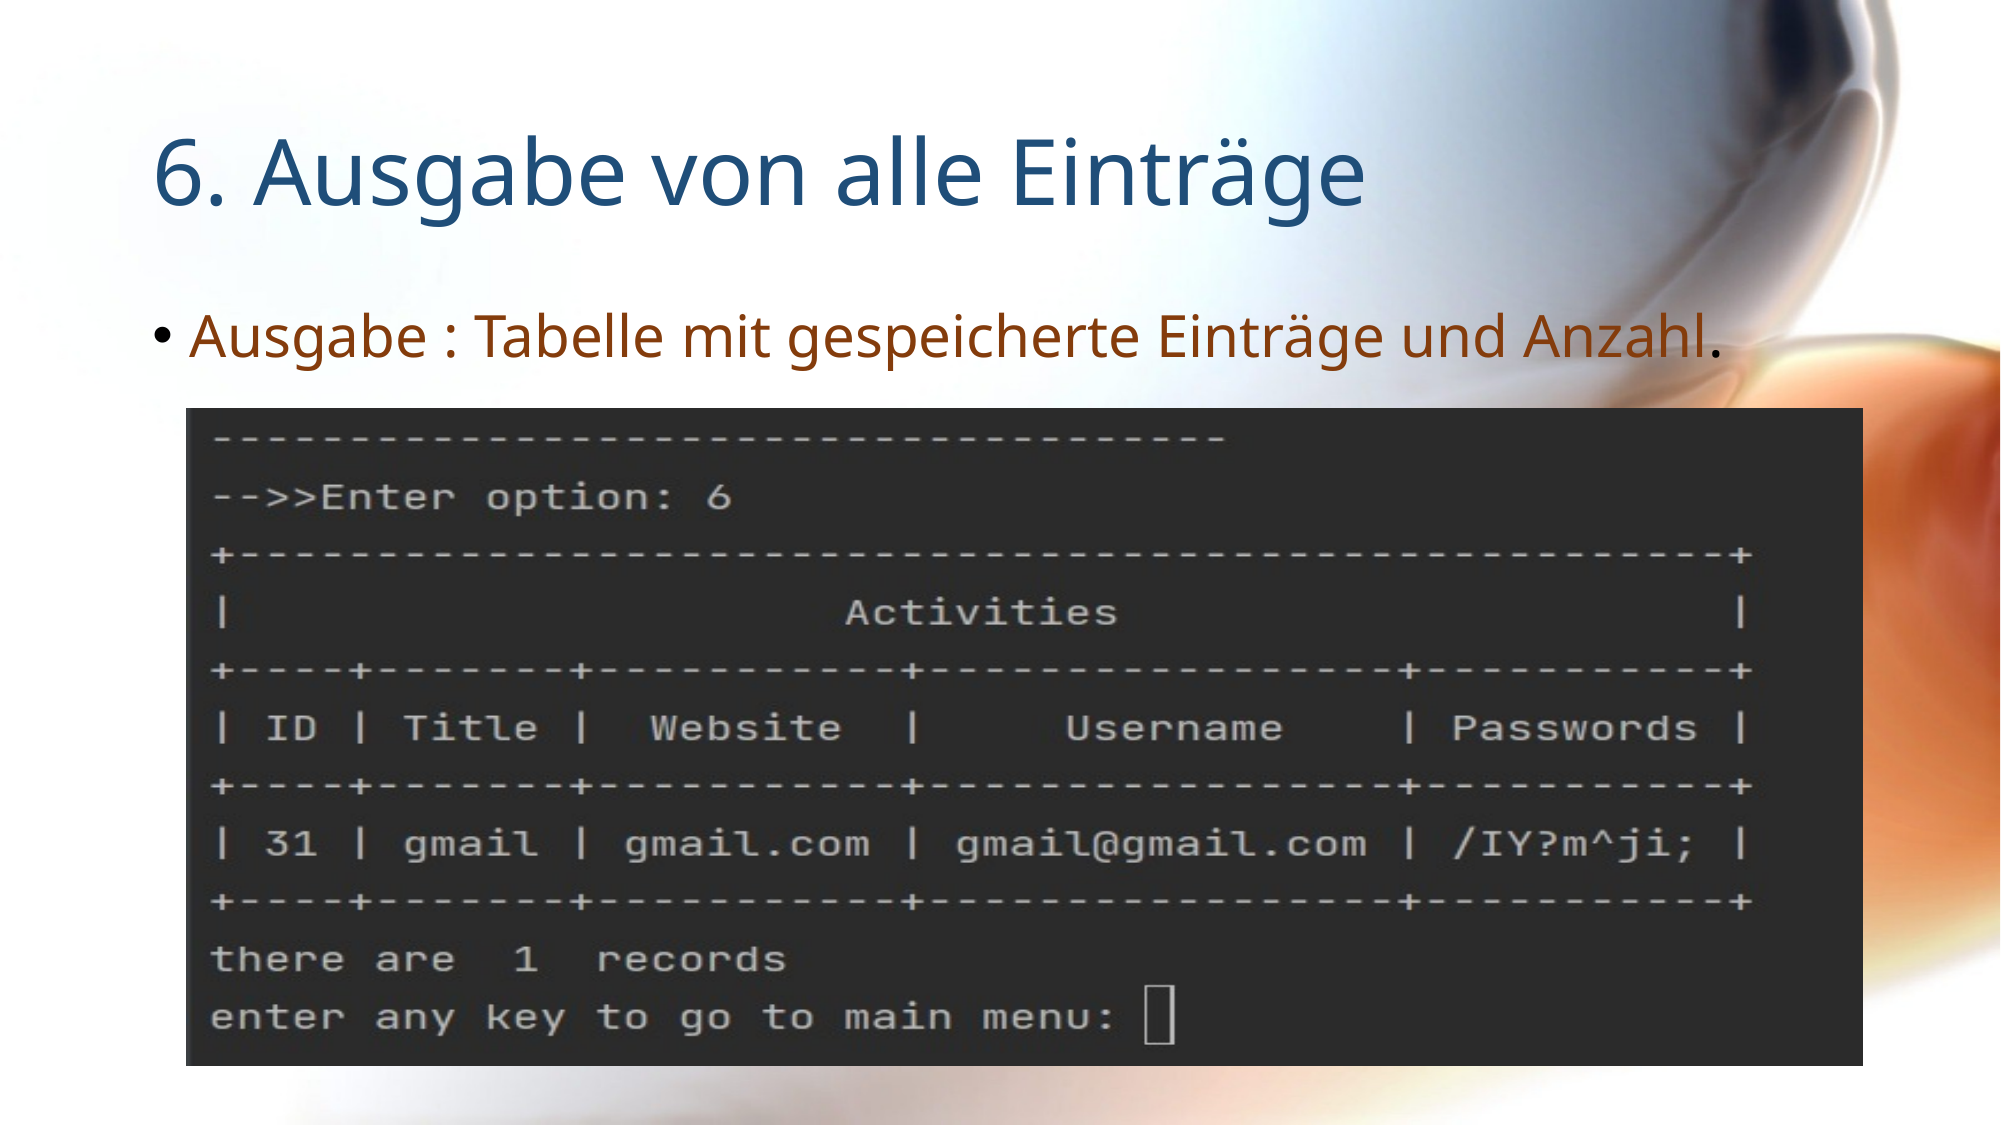

# 6. Ausgabe von alle Einträge
Ausgabe : Tabelle mit gespeicherte Einträge und Anzahl.